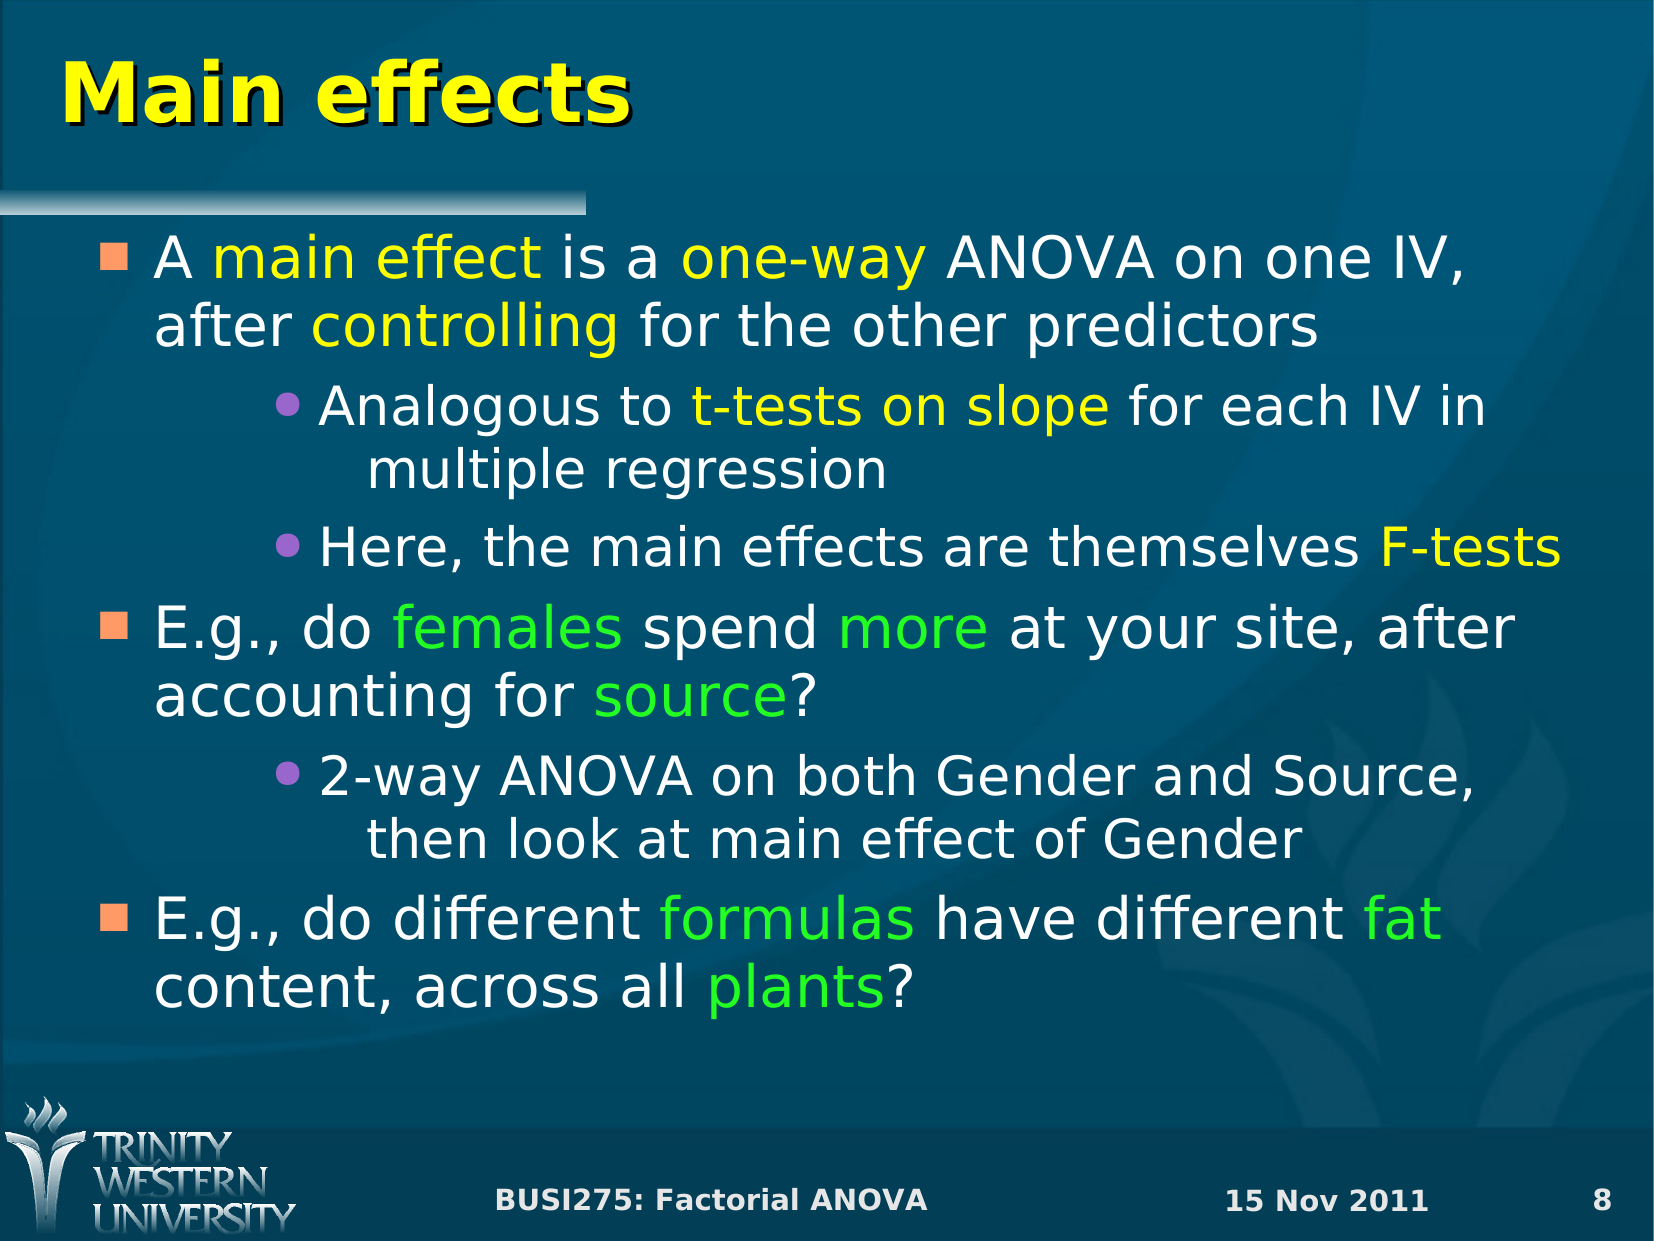

# Main effects
A main effect is a one-way ANOVA on one IV, after controlling for the other predictors
Analogous to t-tests on slope for each IV in multiple regression
Here, the main effects are themselves F-tests
E.g., do females spend more at your site, after accounting for source?
2-way ANOVA on both Gender and Source,
then look at main effect of Gender
E.g., do different formulas have different fat content, across all plants?
BUSI275: Factorial ANOVA
15 Nov 2011
8